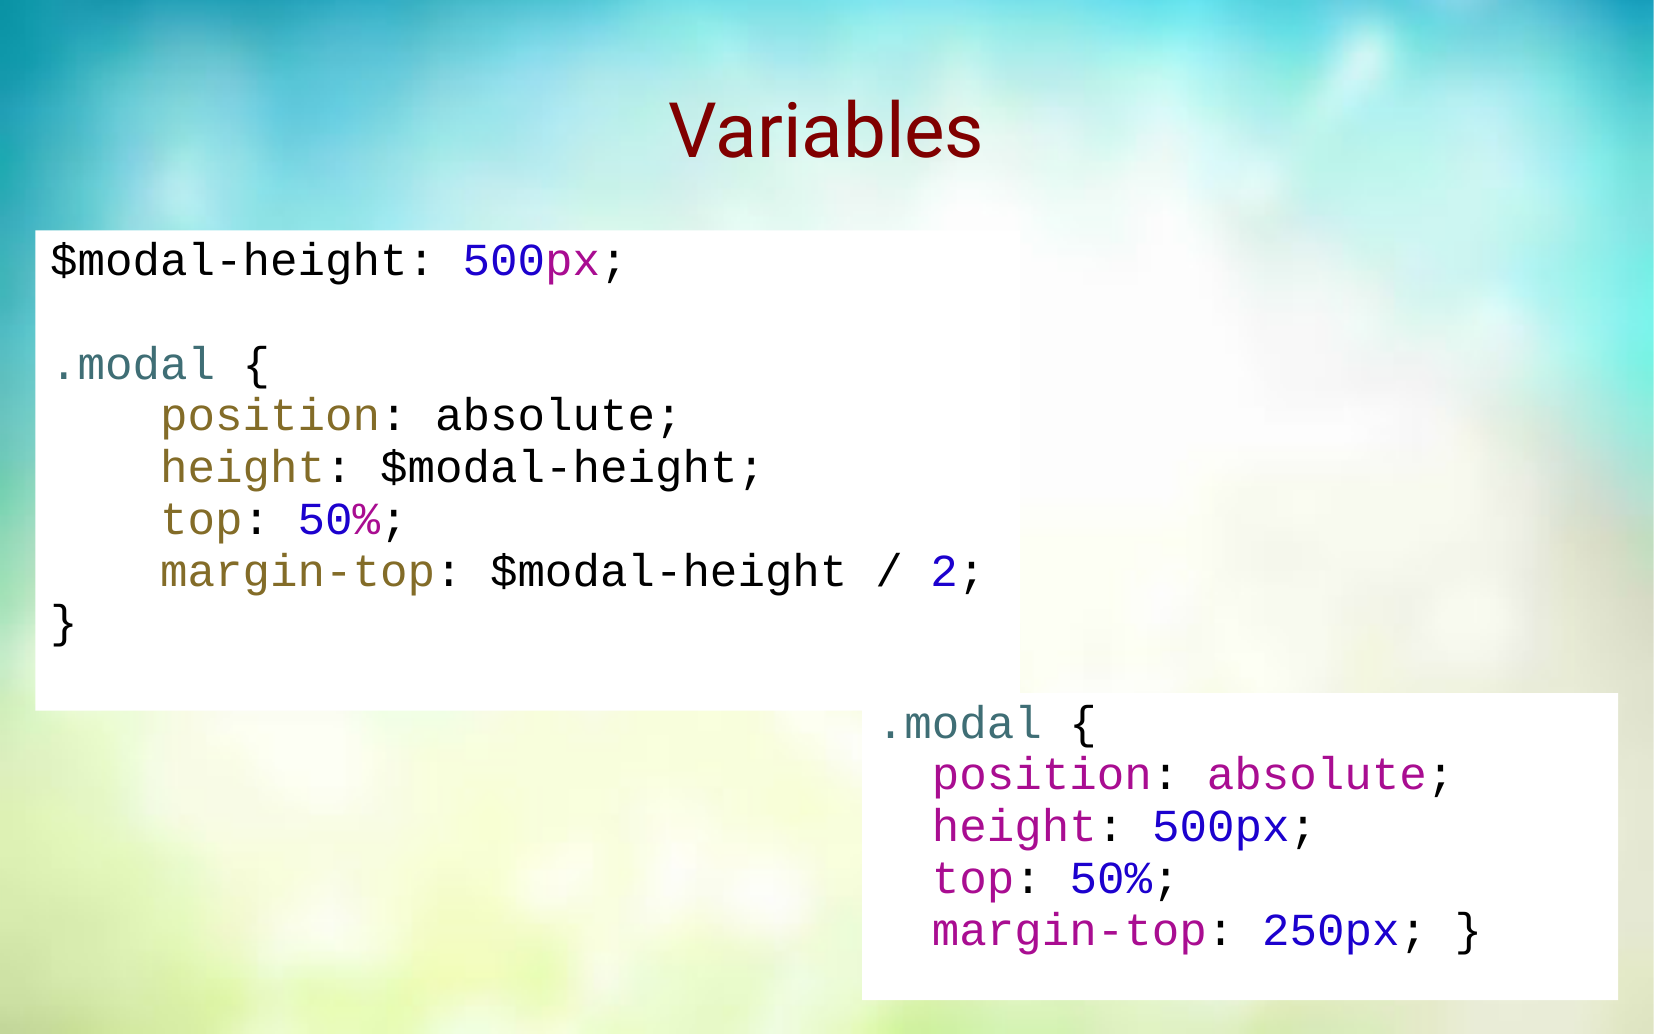

# Variables
$modal-height: 500px;
.modal {
 position: absolute;
 height: $modal-height;
 top: 50%;
 margin-top: $modal-height / 2;
}
.modal {
 position: absolute;
 height: 500px;
 top: 50%;
 margin-top: 250px; }